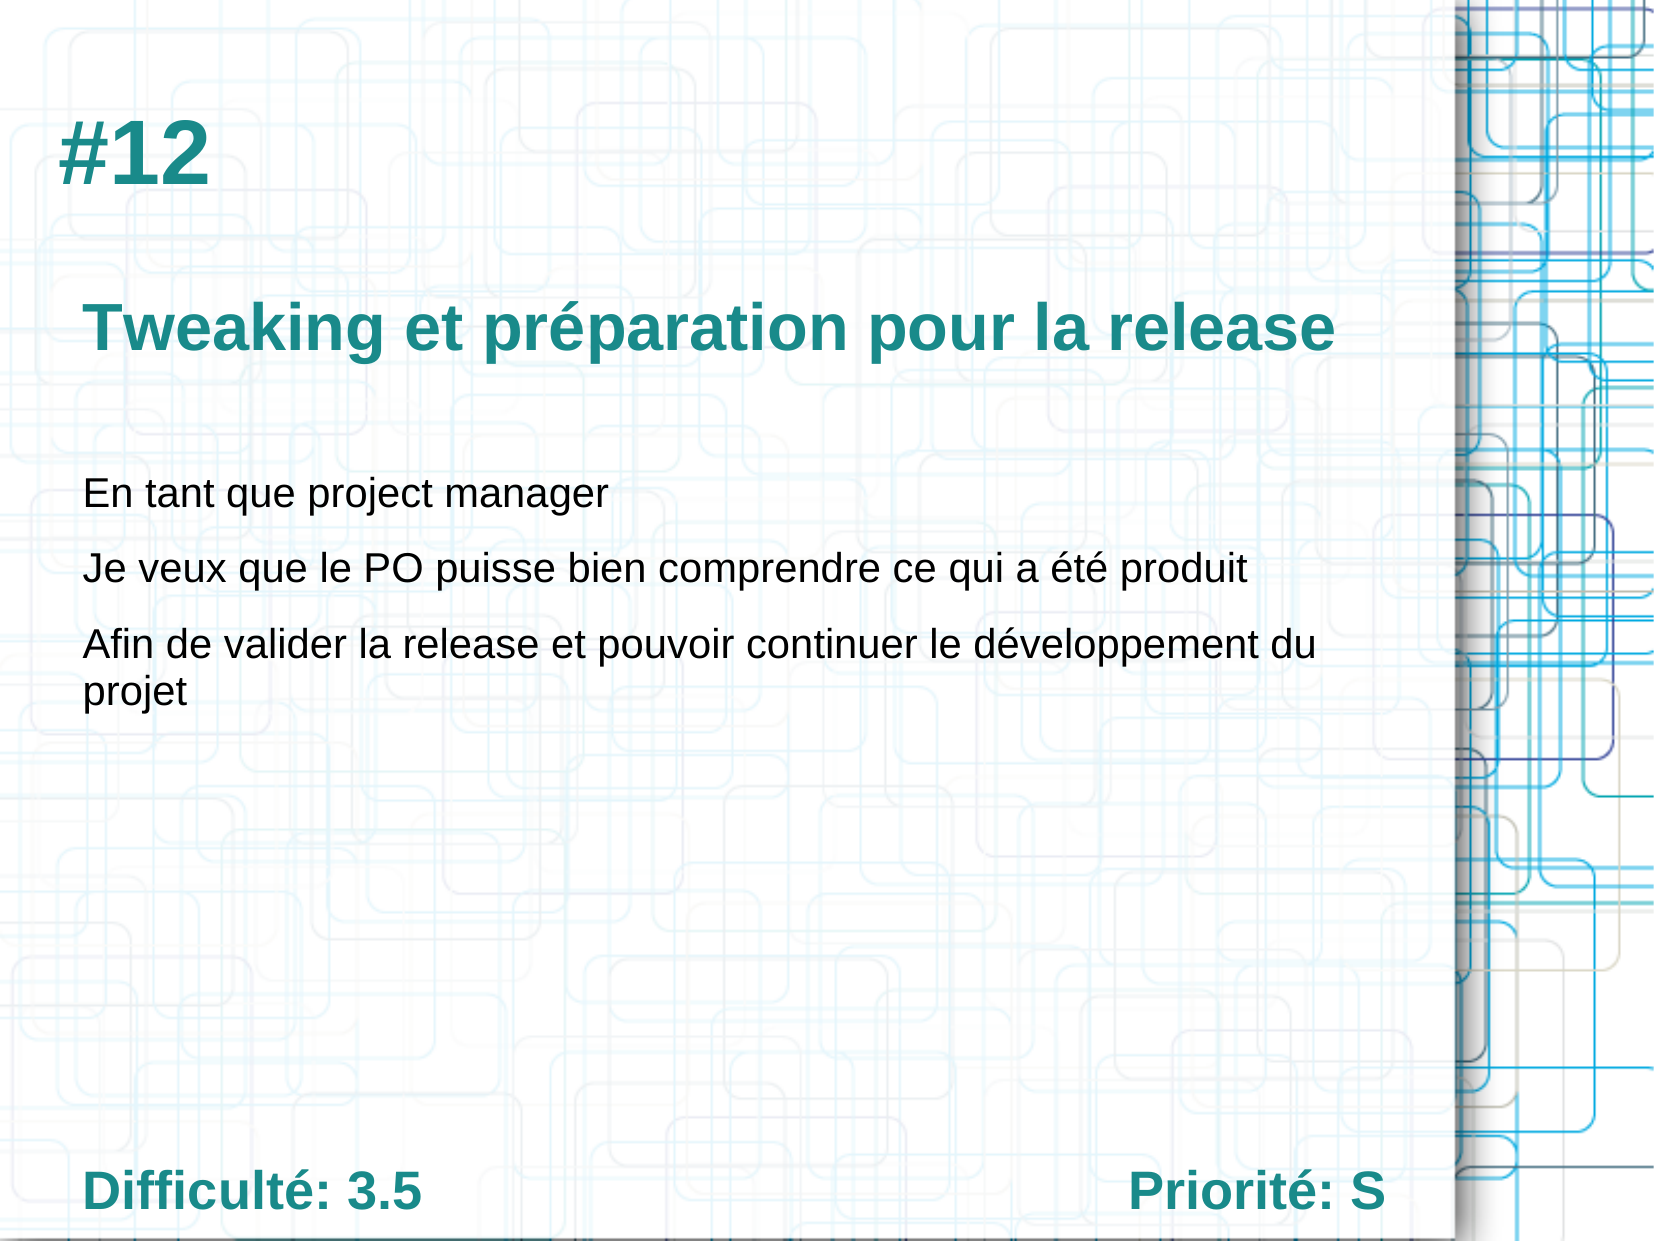

# #12
Tweaking et préparation pour la release
En tant que project manager
Je veux que le PO puisse bien comprendre ce qui a été produit
Afin de valider la release et pouvoir continuer le développement du projet
Difficulté: 3.5 Priorité: S